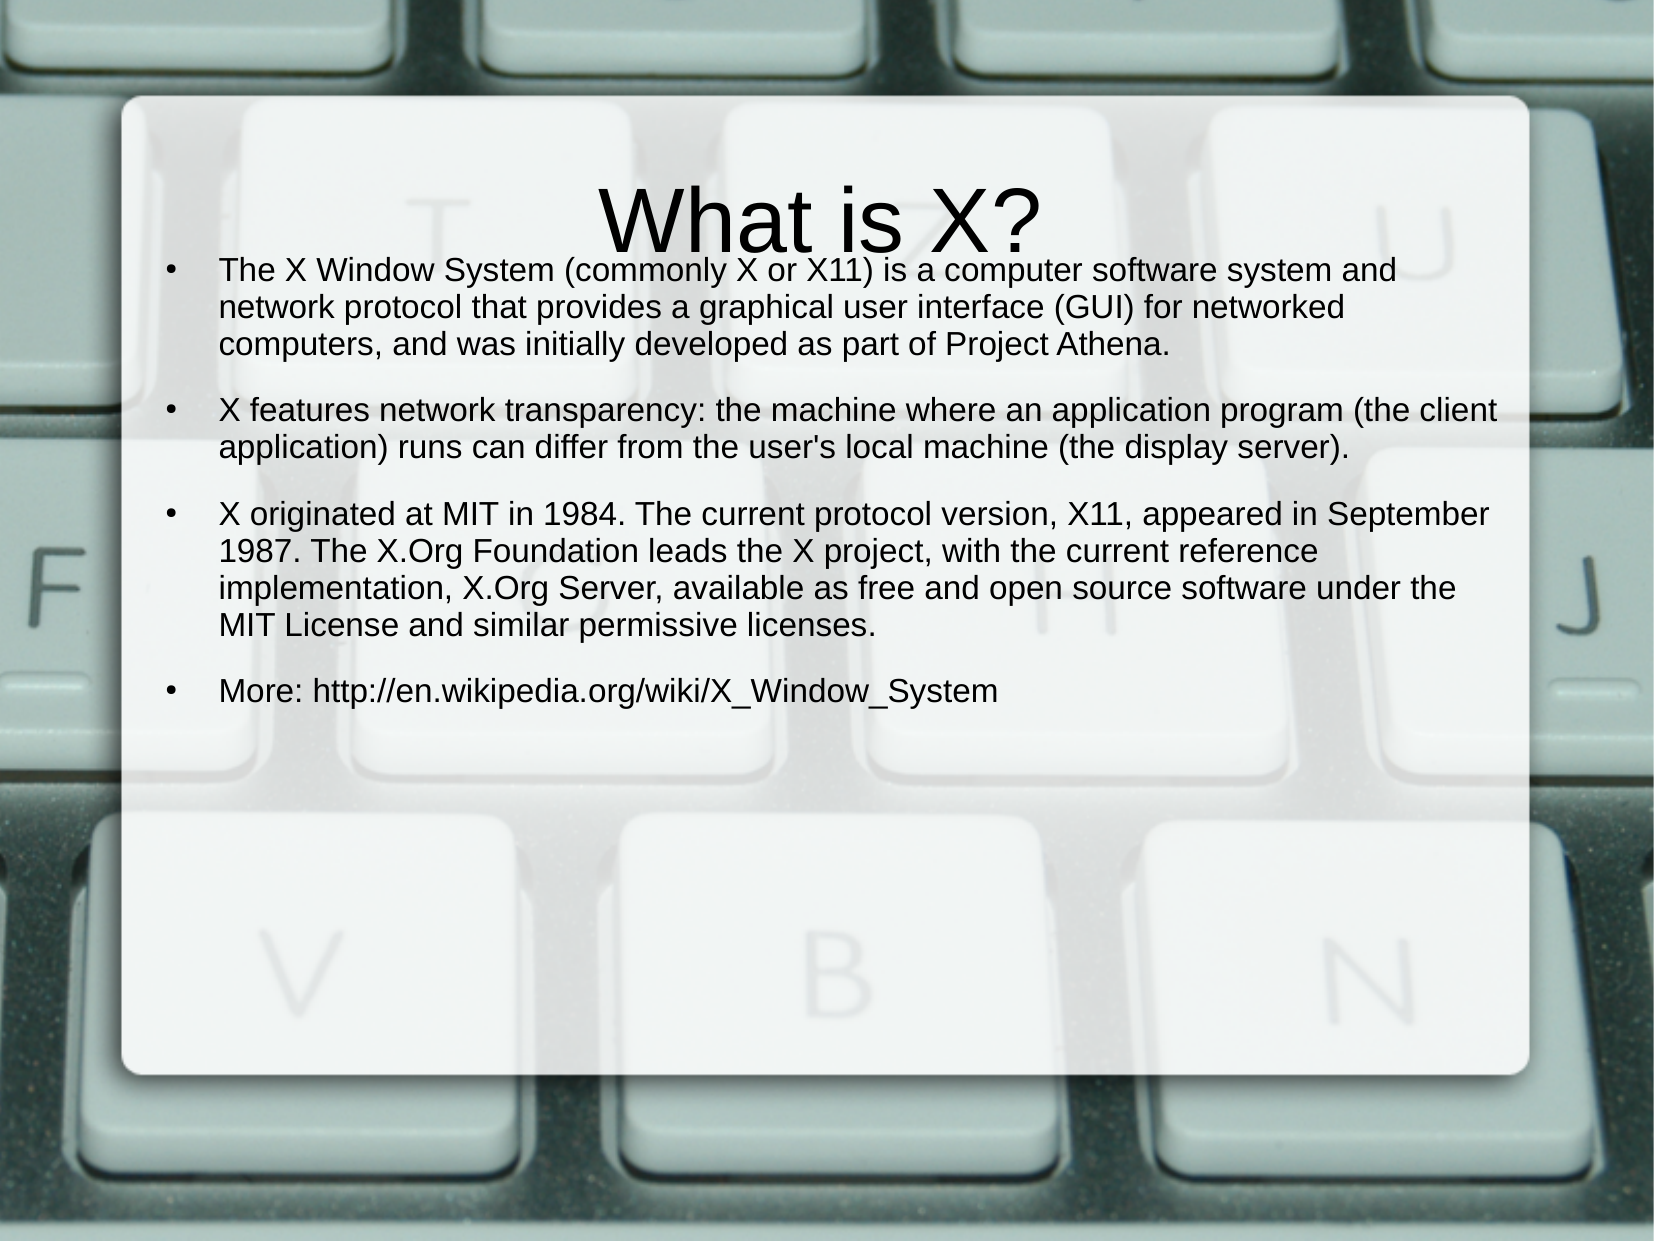

# What is X?
The X Window System (commonly X or X11) is a computer software system and network protocol that provides a graphical user interface (GUI) for networked computers, and was initially developed as part of Project Athena.
X features network transparency: the machine where an application program (the client application) runs can differ from the user's local machine (the display server).
X originated at MIT in 1984. The current protocol version, X11, appeared in September 1987. The X.Org Foundation leads the X project, with the current reference implementation, X.Org Server, available as free and open source software under the MIT License and similar permissive licenses.
More: http://en.wikipedia.org/wiki/X_Window_System